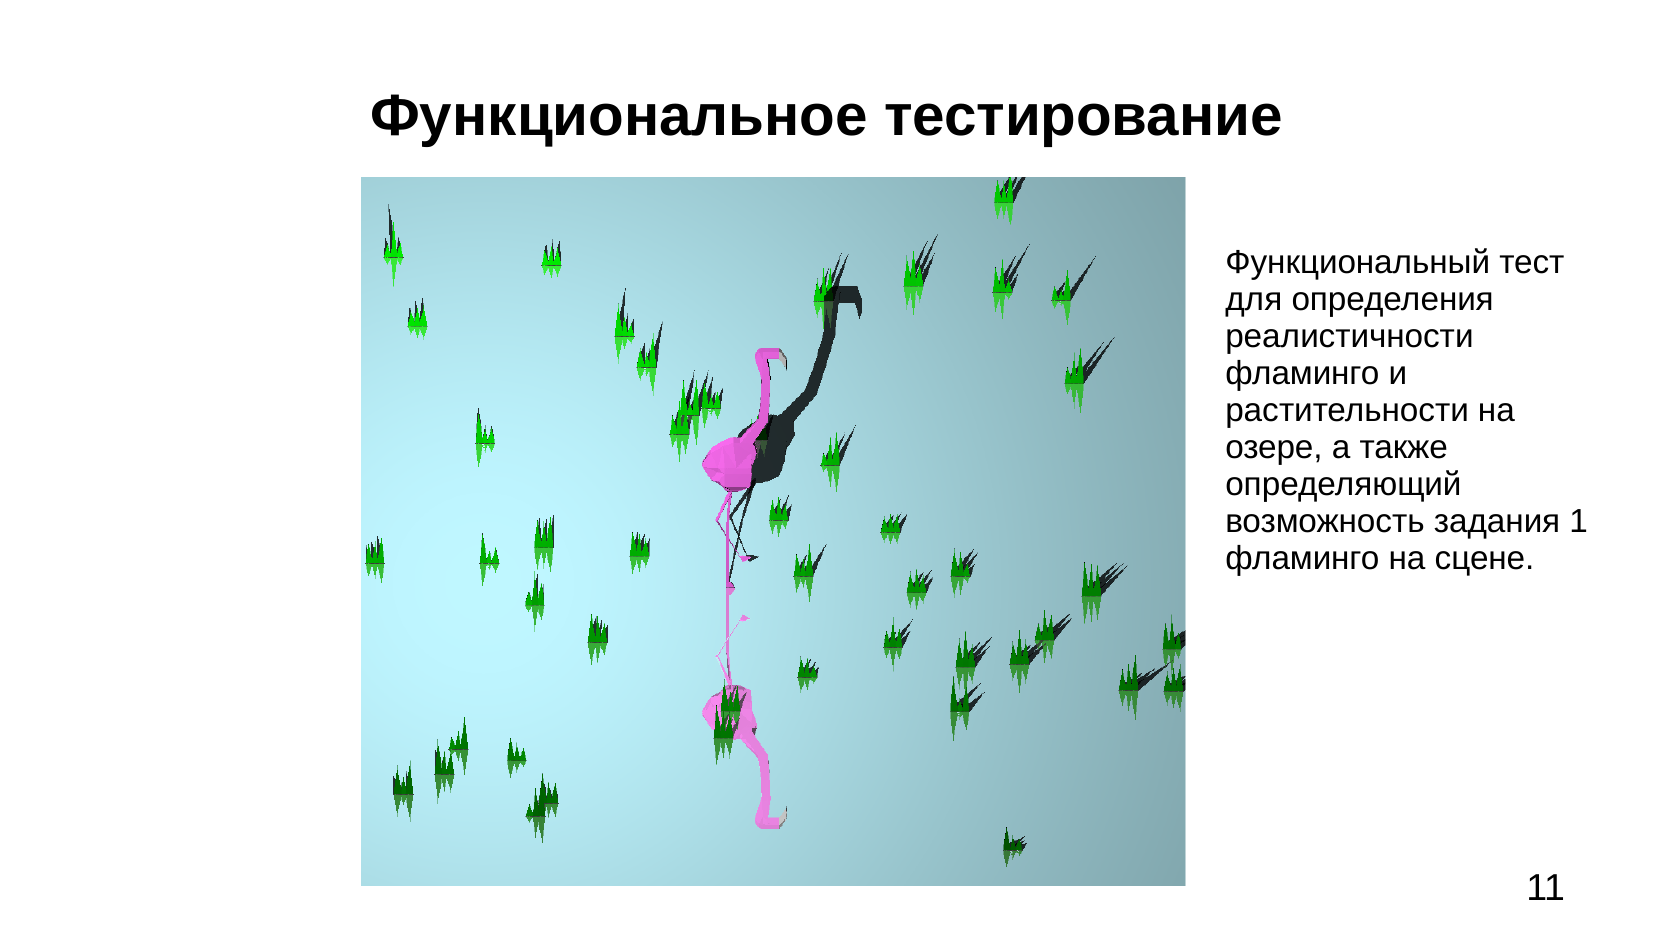

# Функциональное тестирование
Функциональный тест для определения реалистичности фламинго и растительности на озере, а также определяющий возможность задания 1 фламинго на сцене.